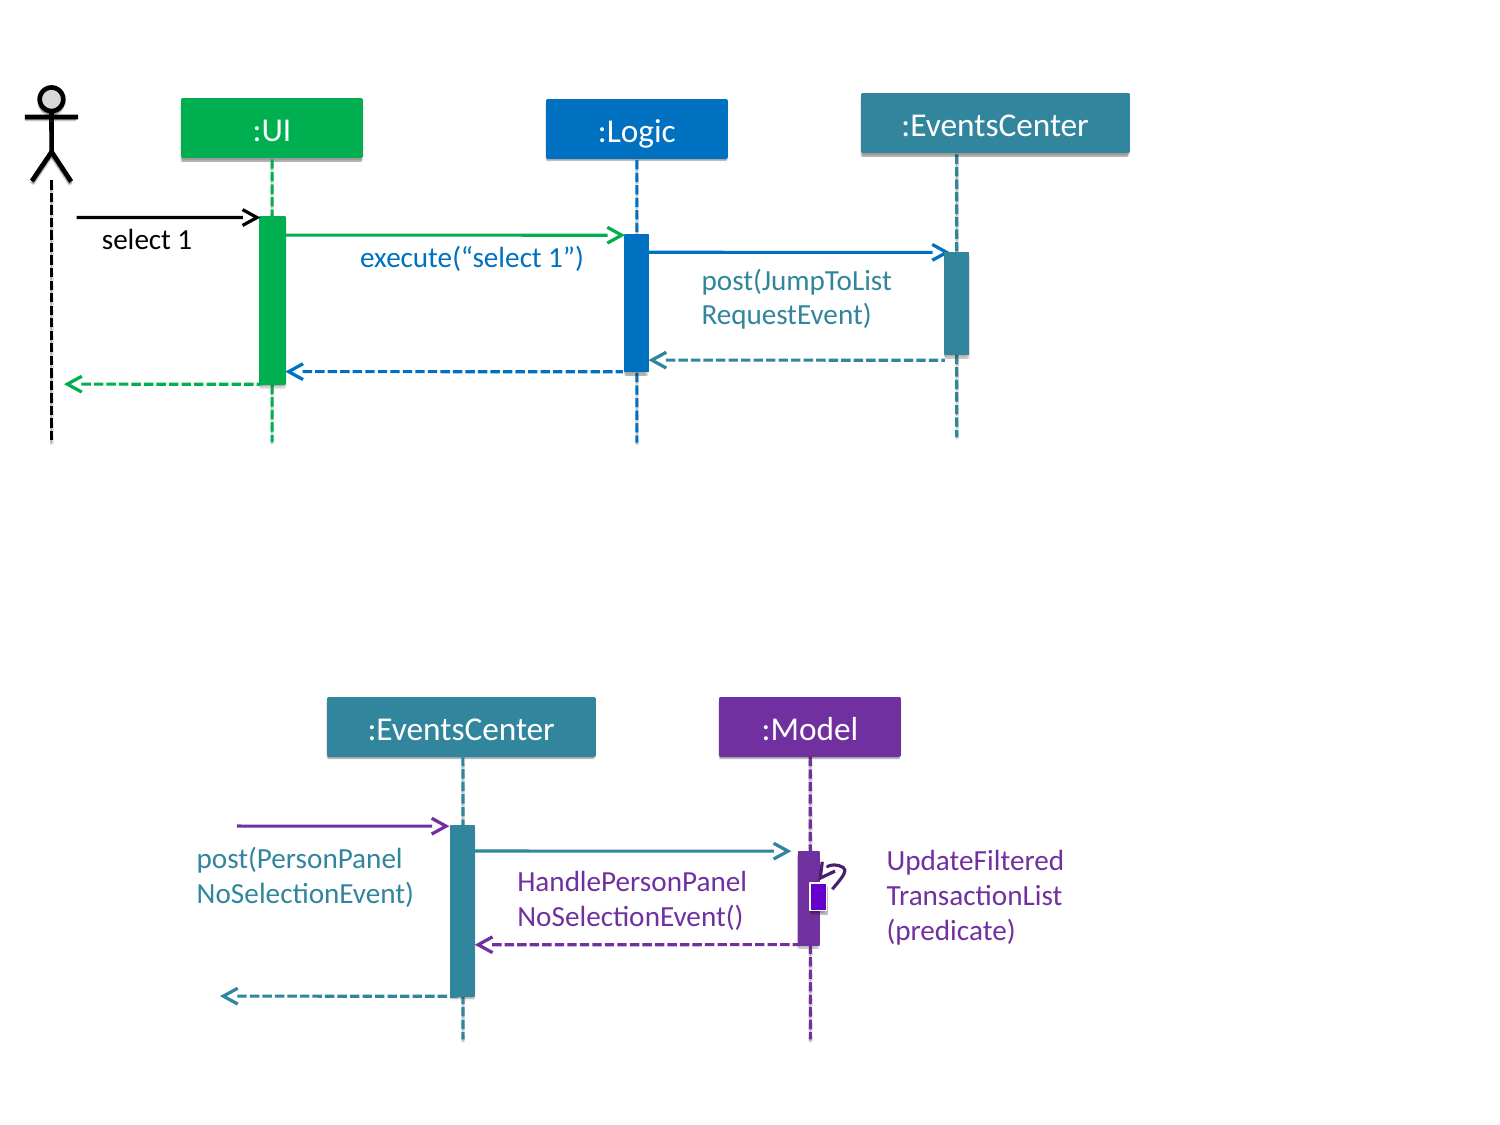

:EventsCenter
:UI
:Logic
select 1
execute(“select 1”)
post(JumpToList
RequestEvent)
:EventsCenter
:Model
post(PersonPanel
NoSelectionEvent)
UpdateFiltered
TransactionList
(predicate)
HandlePersonPanel
NoSelectionEvent()